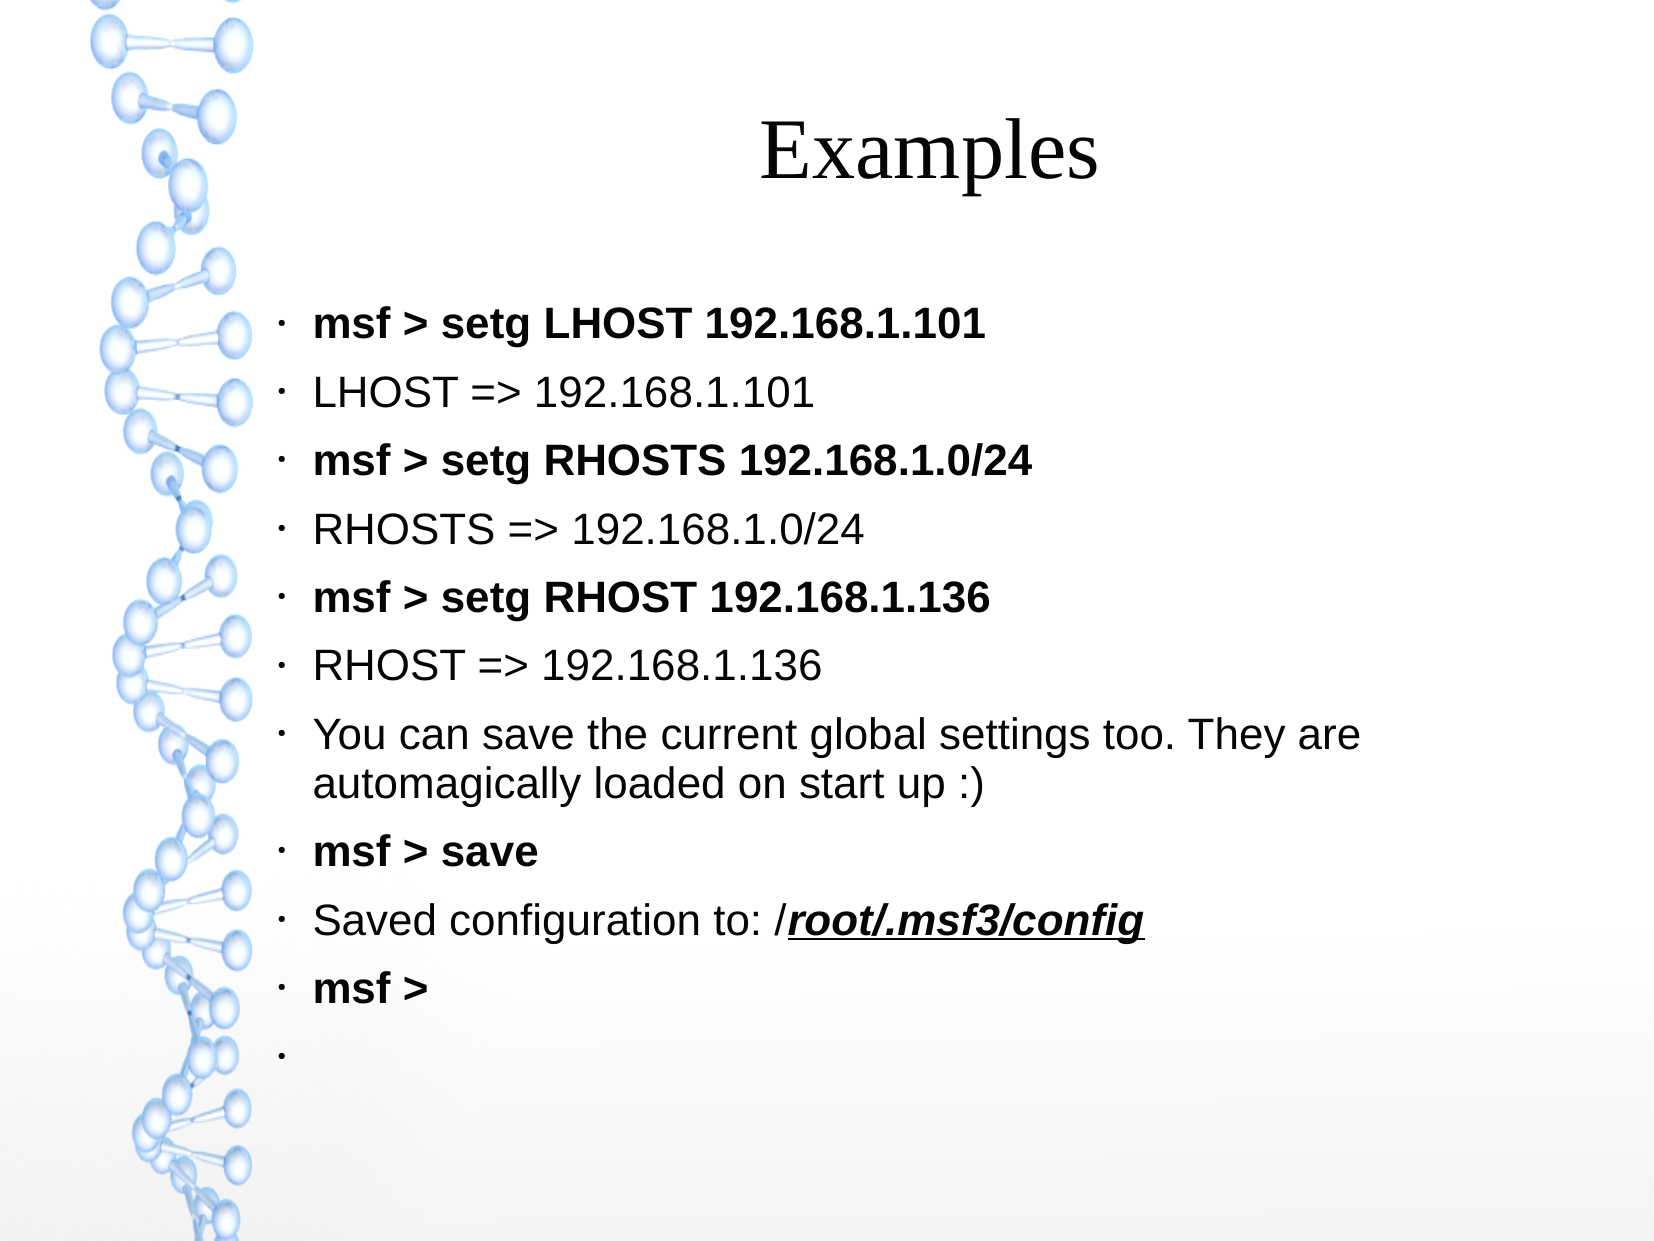

# Examples
msf > setg LHOST 192.168.1.101
LHOST => 192.168.1.101
msf > setg RHOSTS 192.168.1.0/24
RHOSTS => 192.168.1.0/24
msf > setg RHOST 192.168.1.136
RHOST => 192.168.1.136
You can save the current global settings too. They are automagically loaded on start up :)
msf > save
Saved configuration to: /root/.msf3/config
msf >